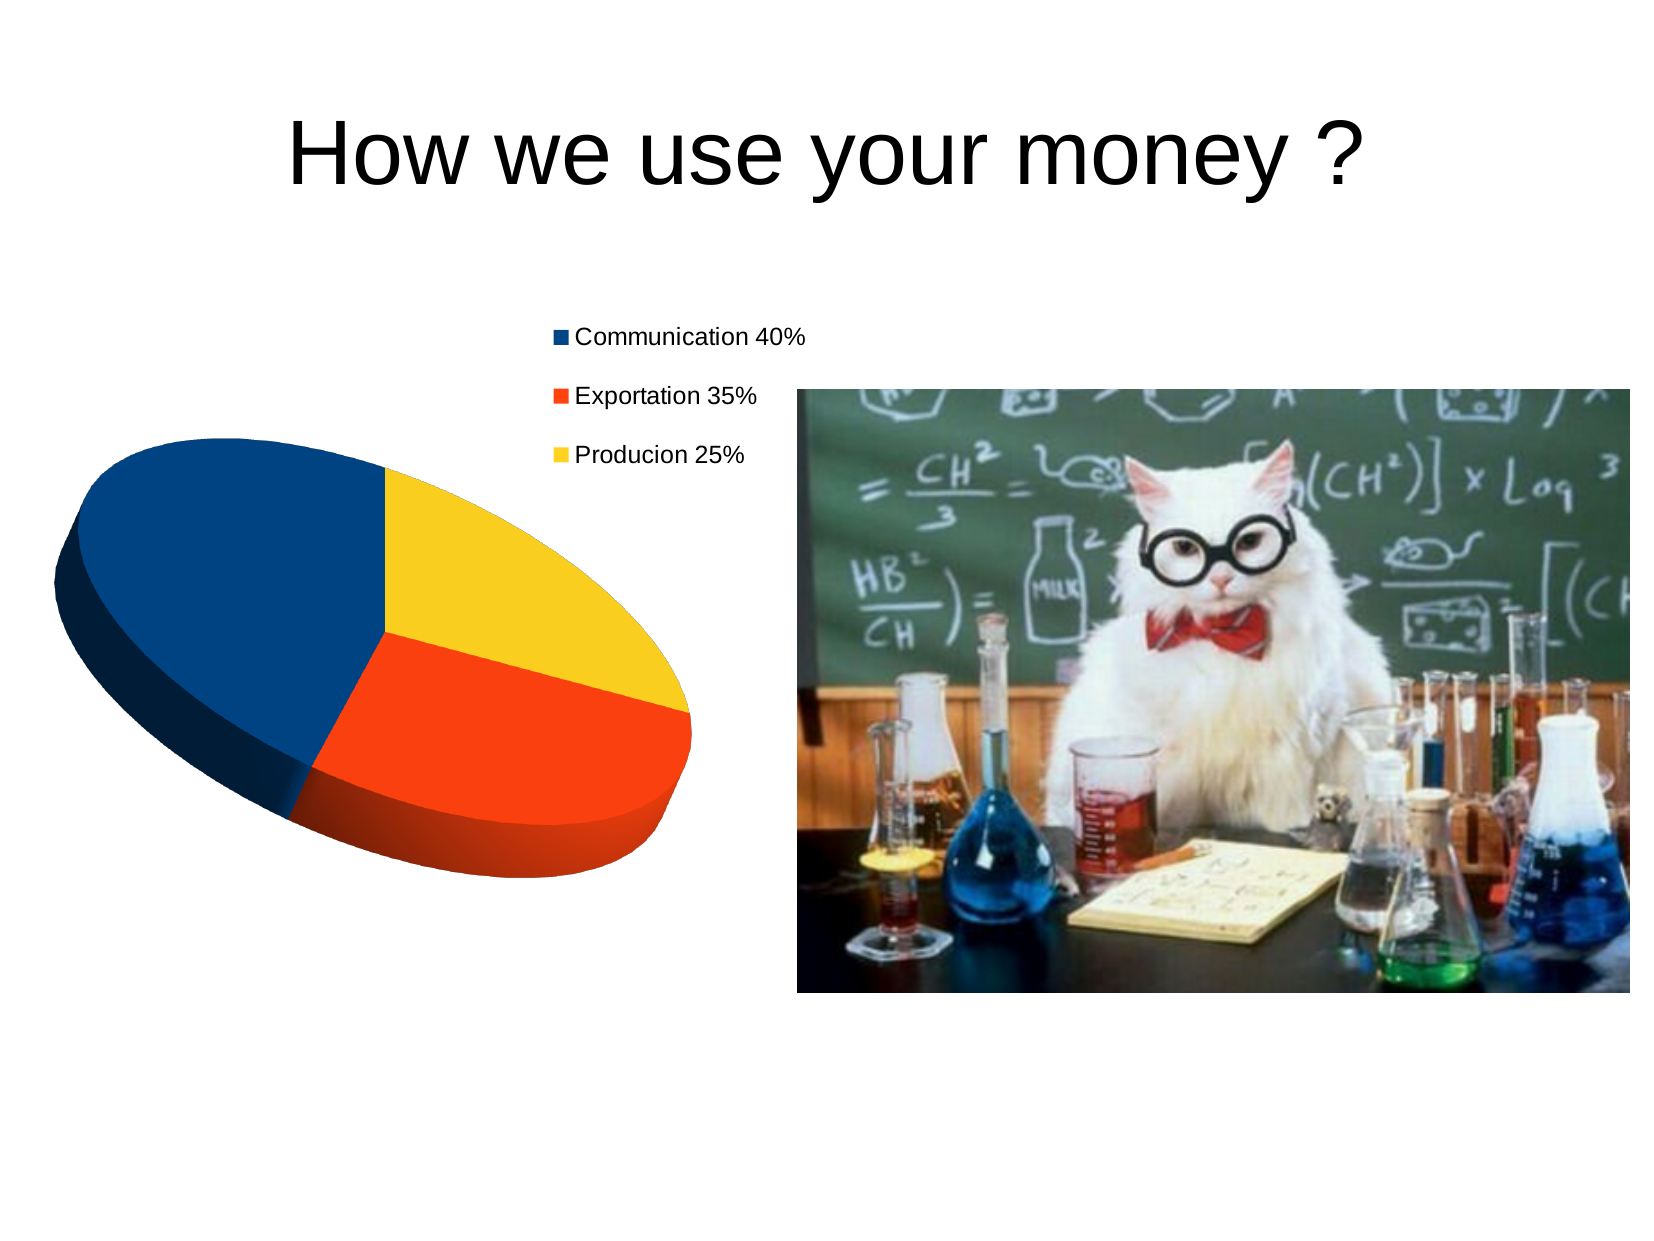

# How we use your money ?
[unsupported chart]